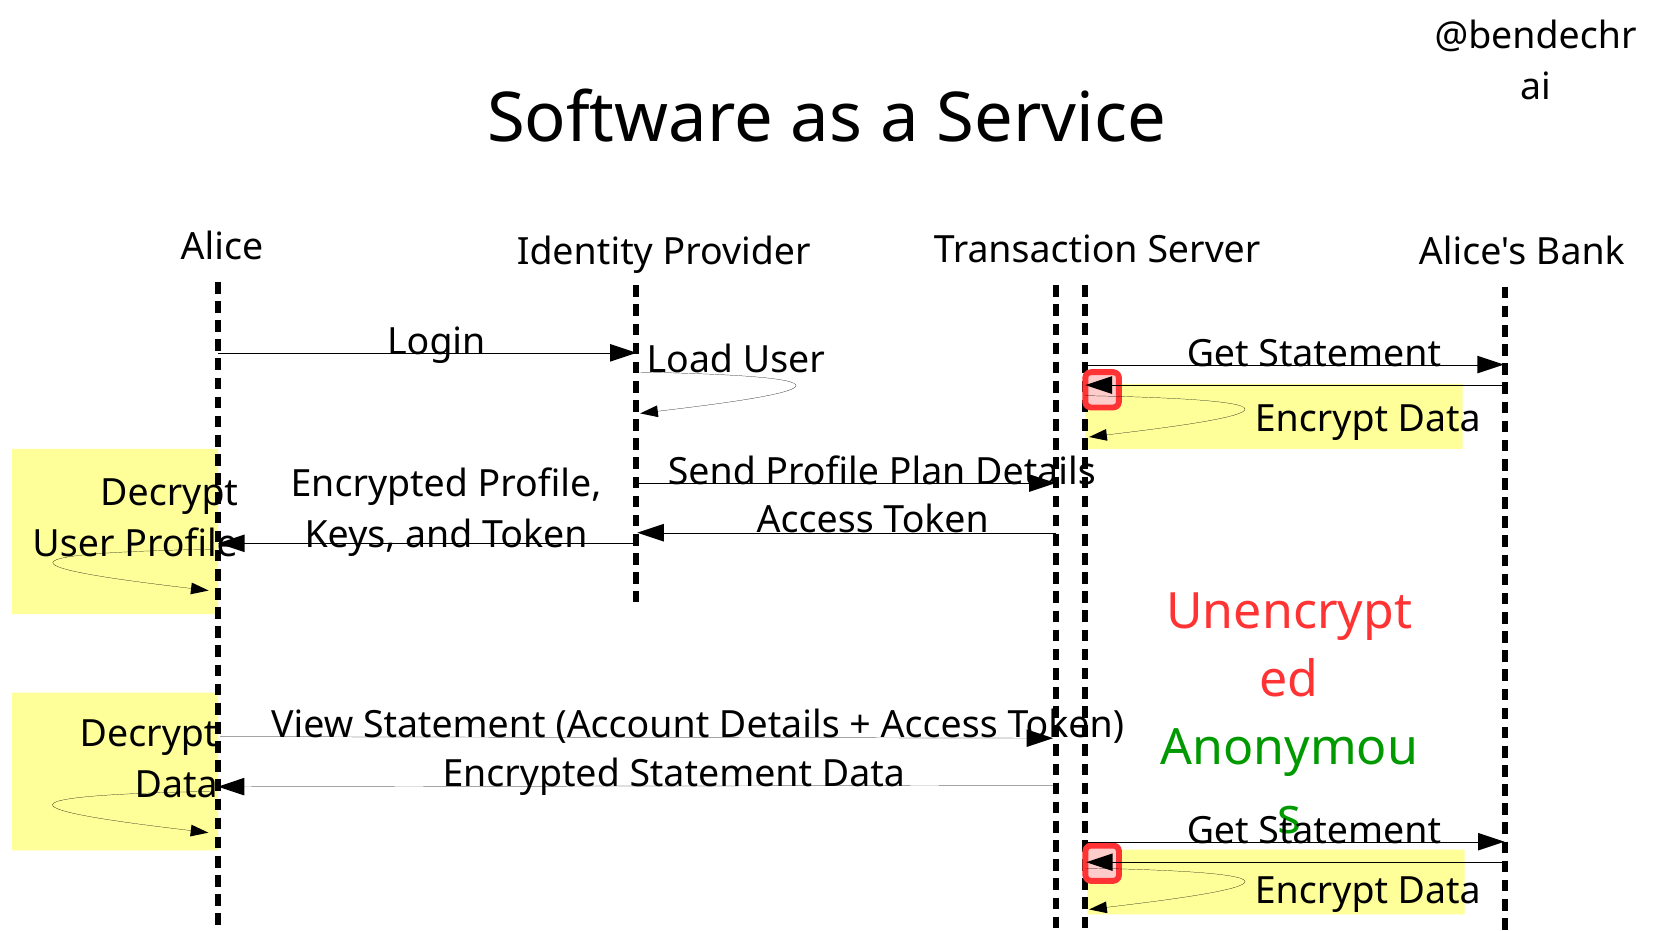

# Software as a Service
Alice
Transaction Server
Alice's Bank
Identity Provider
Login
Get Statement
Load User
Encrypt Data
Send Profile Plan Details
Encrypted Profile,
Keys, and Token
Decrypt
User Profile
Access Token
Unencrypted
Anonymous
View Statement (Account Details + Access Token)
Decrypt
Data
Encrypted Statement Data
Get Statement
Encrypt Data